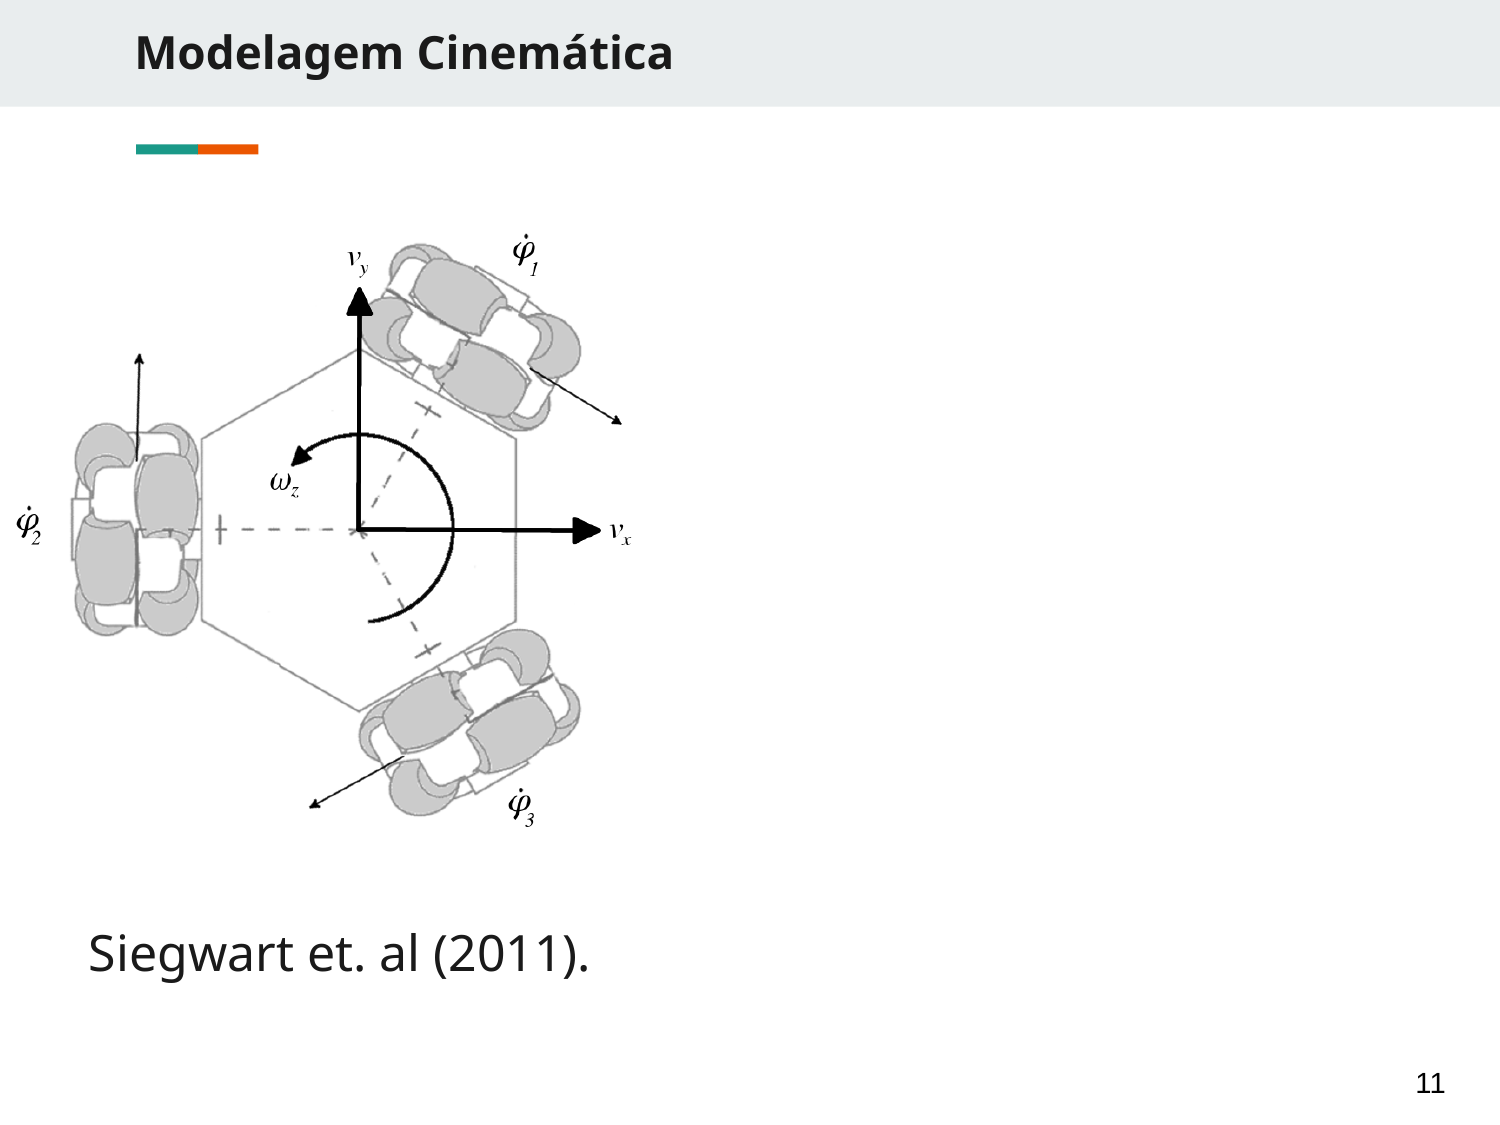

# Modelagem Cinemática
Siegwart et. al (2011).
11